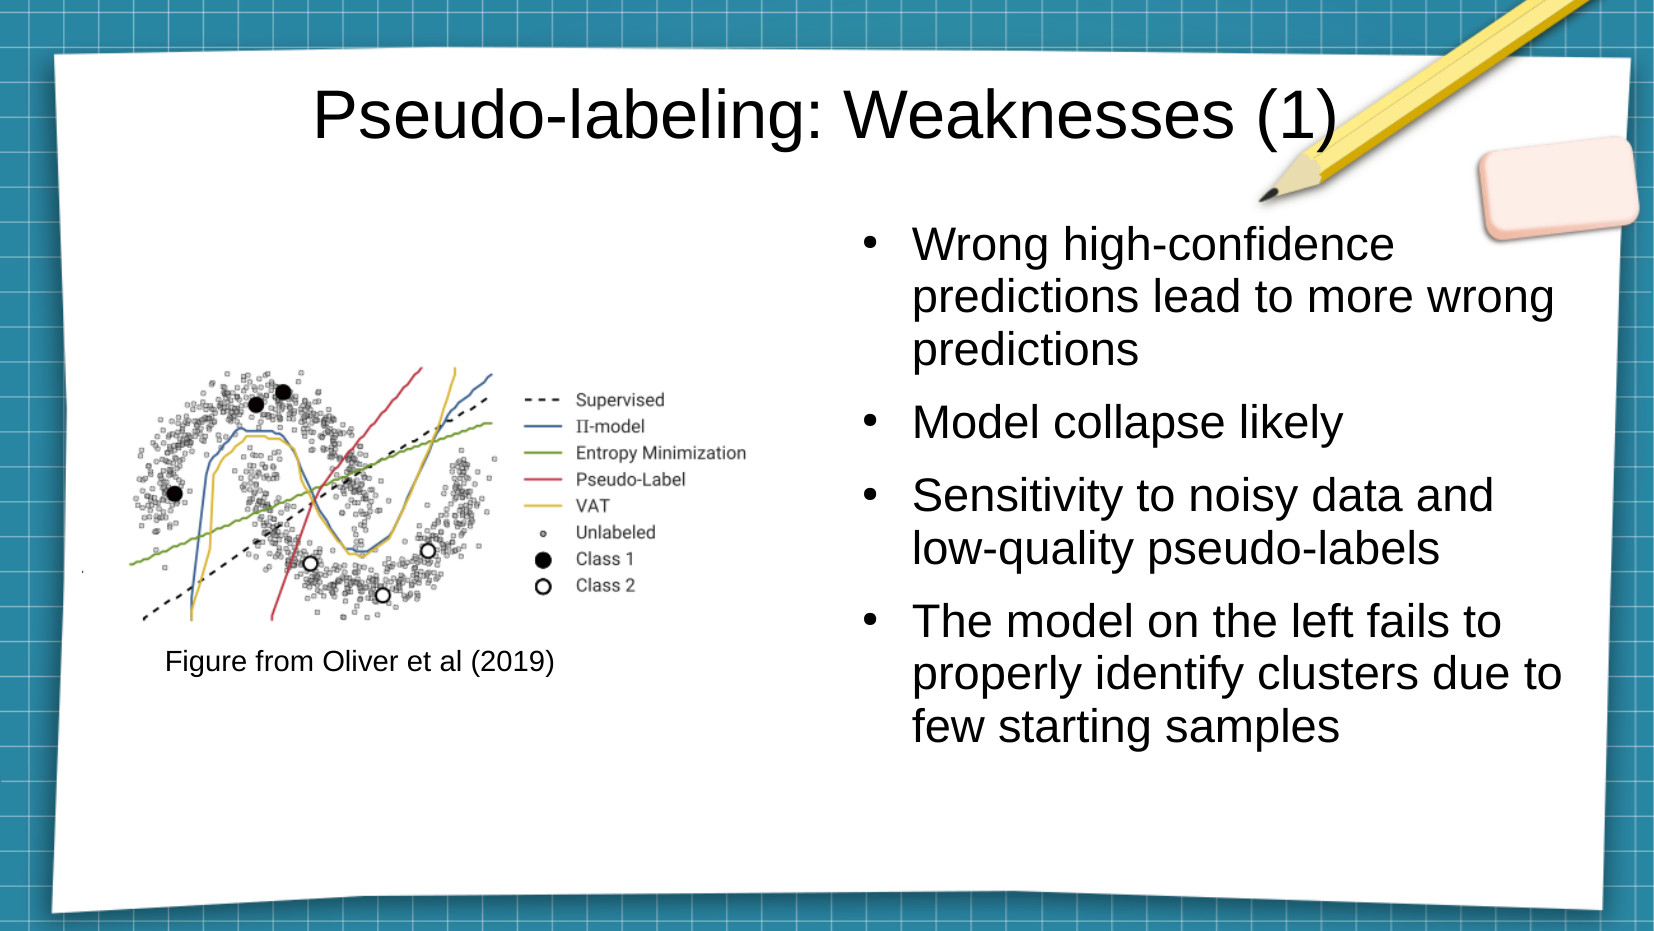

# Pseudo-labeling: Weaknesses (1)
Wrong high-confidence predictions lead to more wrong predictions
Model collapse likely
Sensitivity to noisy data and low-quality pseudo-labels
The model on the left fails to properly identify clusters due to few starting samples
Figure from Oliver et al (2019)